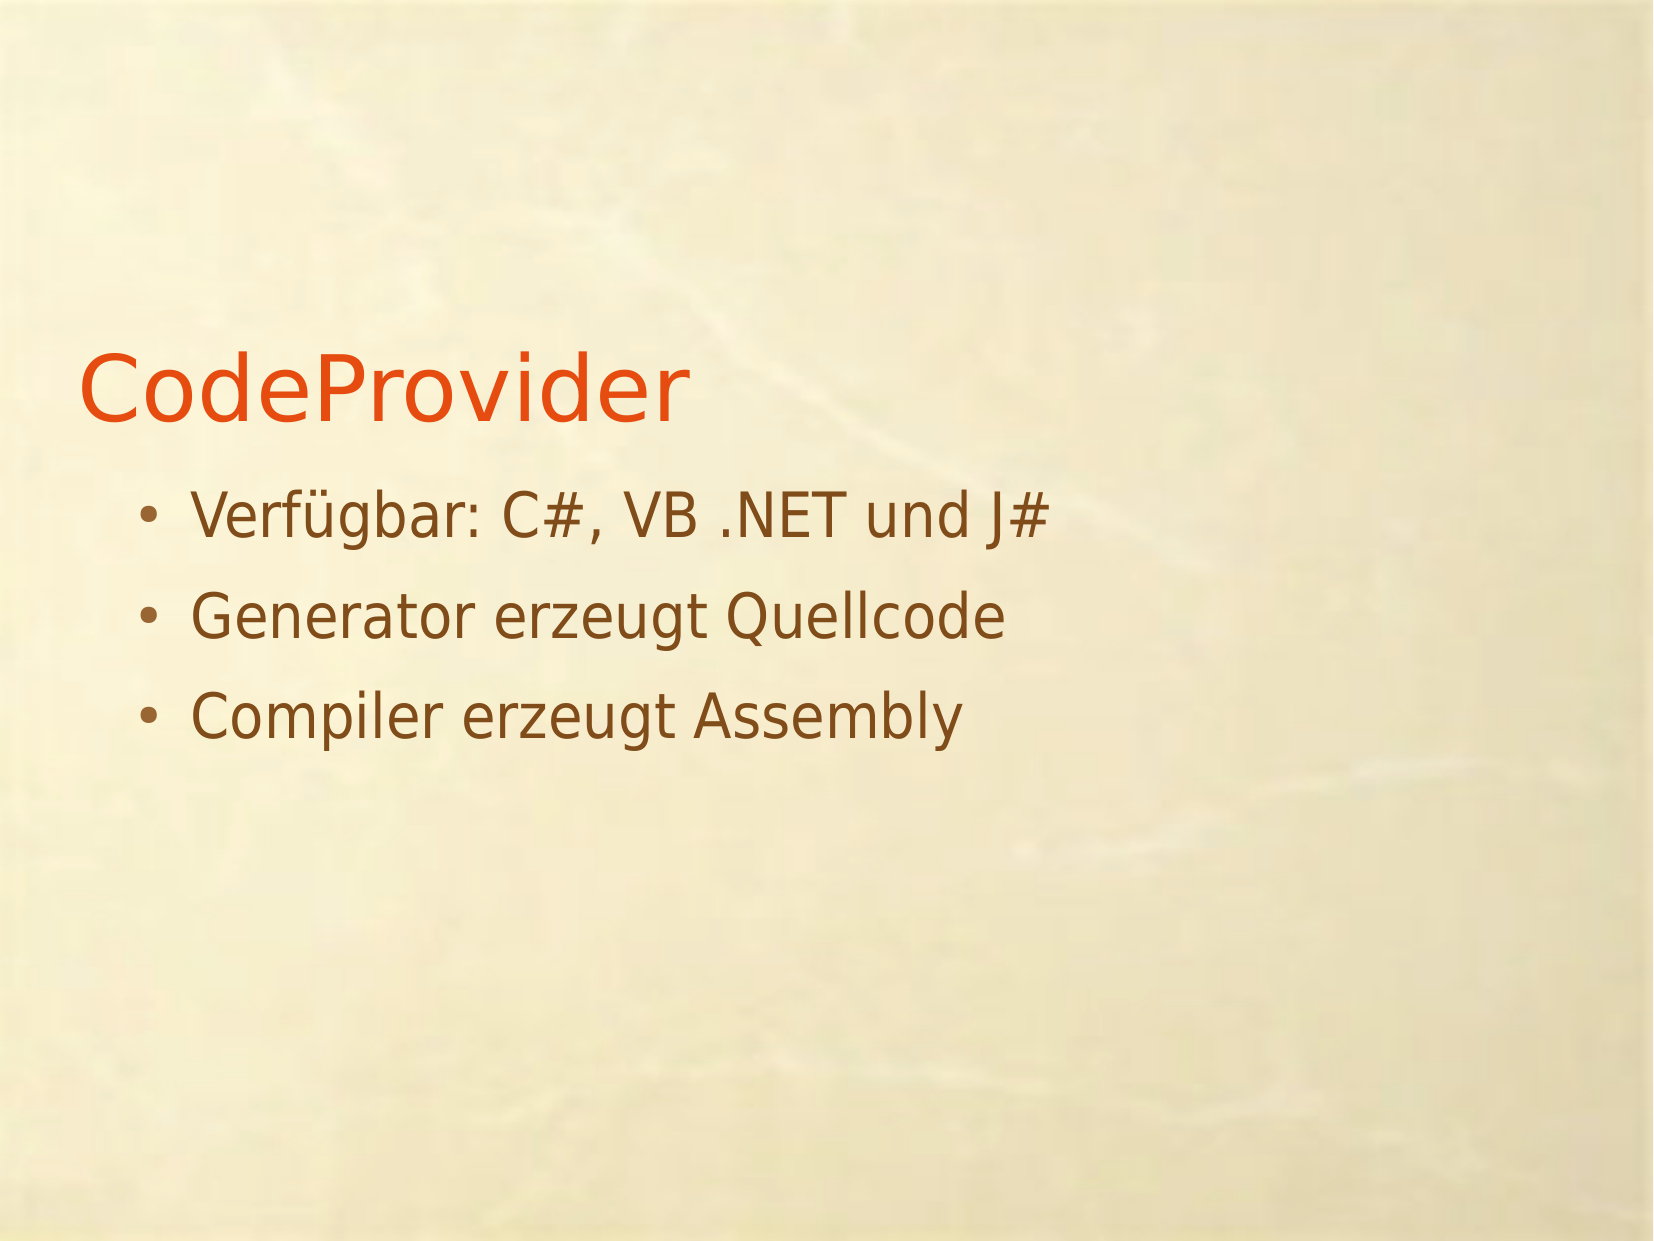

# CodeProvider
Verfügbar: C#, VB .NET und J#
Generator erzeugt Quellcode
Compiler erzeugt Assembly